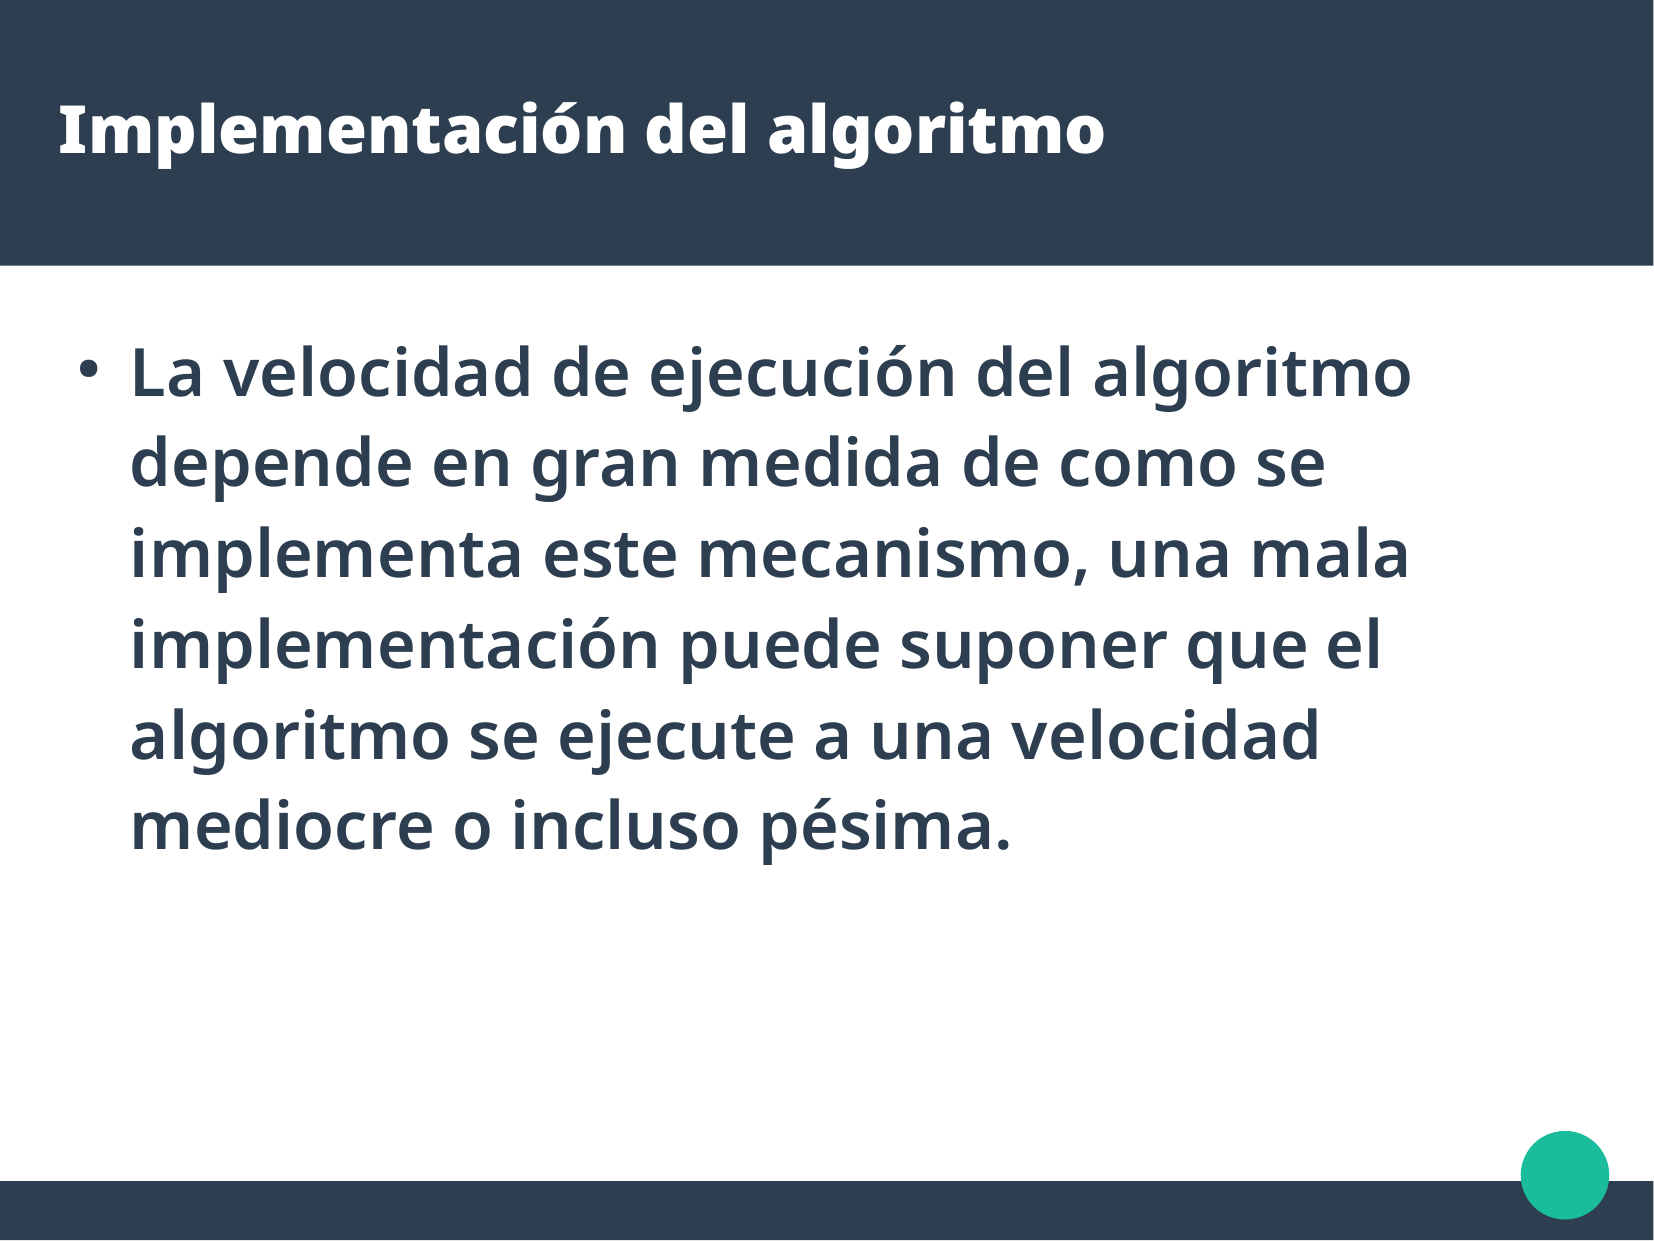

# Implementación del algoritmo
La velocidad de ejecución del algoritmo depende en gran medida de como se implementa este mecanismo, una mala implementación puede suponer que el algoritmo se ejecute a una velocidad mediocre o incluso pésima.